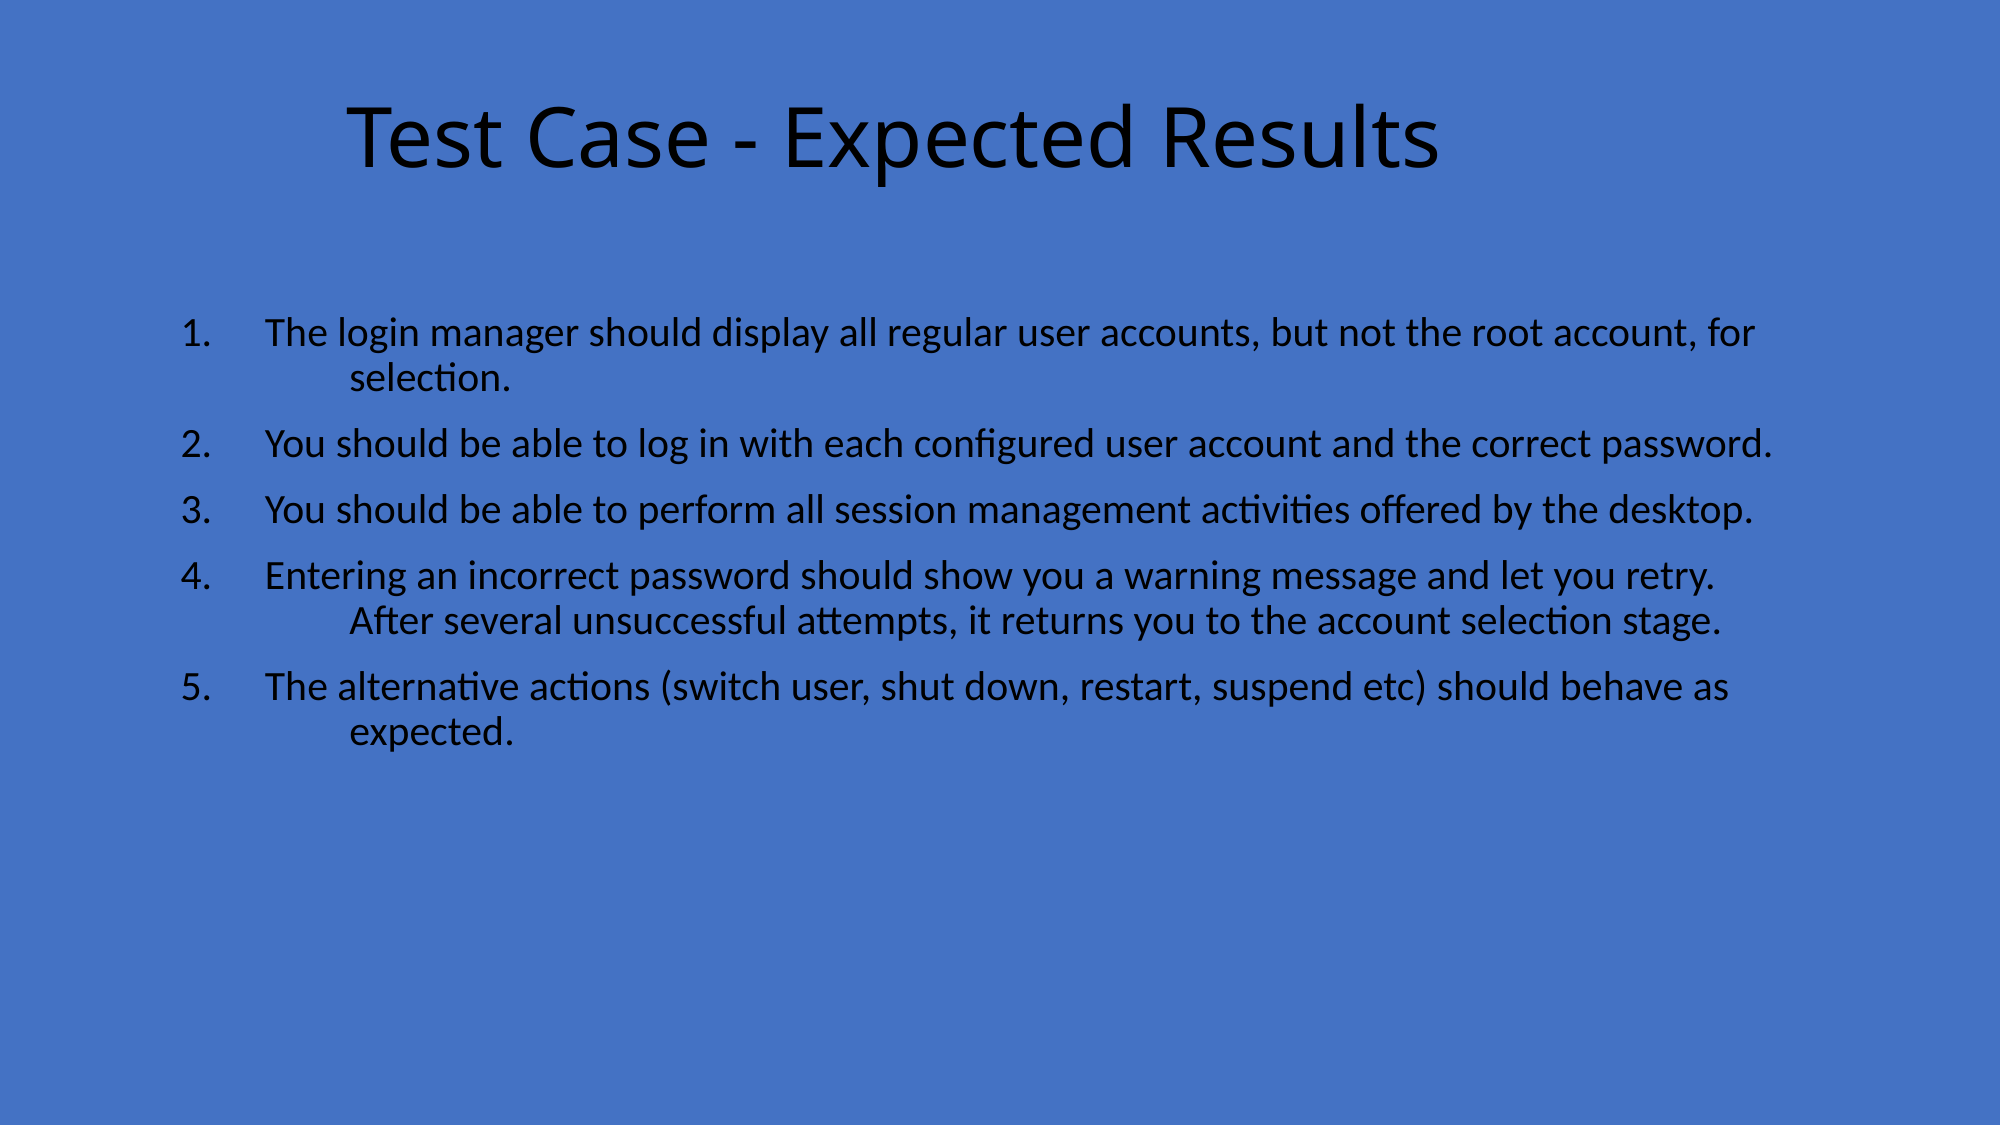

# Test Case - Expected Results
The login manager should display all regular user accounts, but not the root account, for selection.
You should be able to log in with each configured user account and the correct password.
You should be able to perform all session management activities offered by the desktop.
Entering an incorrect password should show you a warning message and let you retry. After several unsuccessful attempts, it returns you to the account selection stage.
The alternative actions (switch user, shut down, restart, suspend etc) should behave as expected.